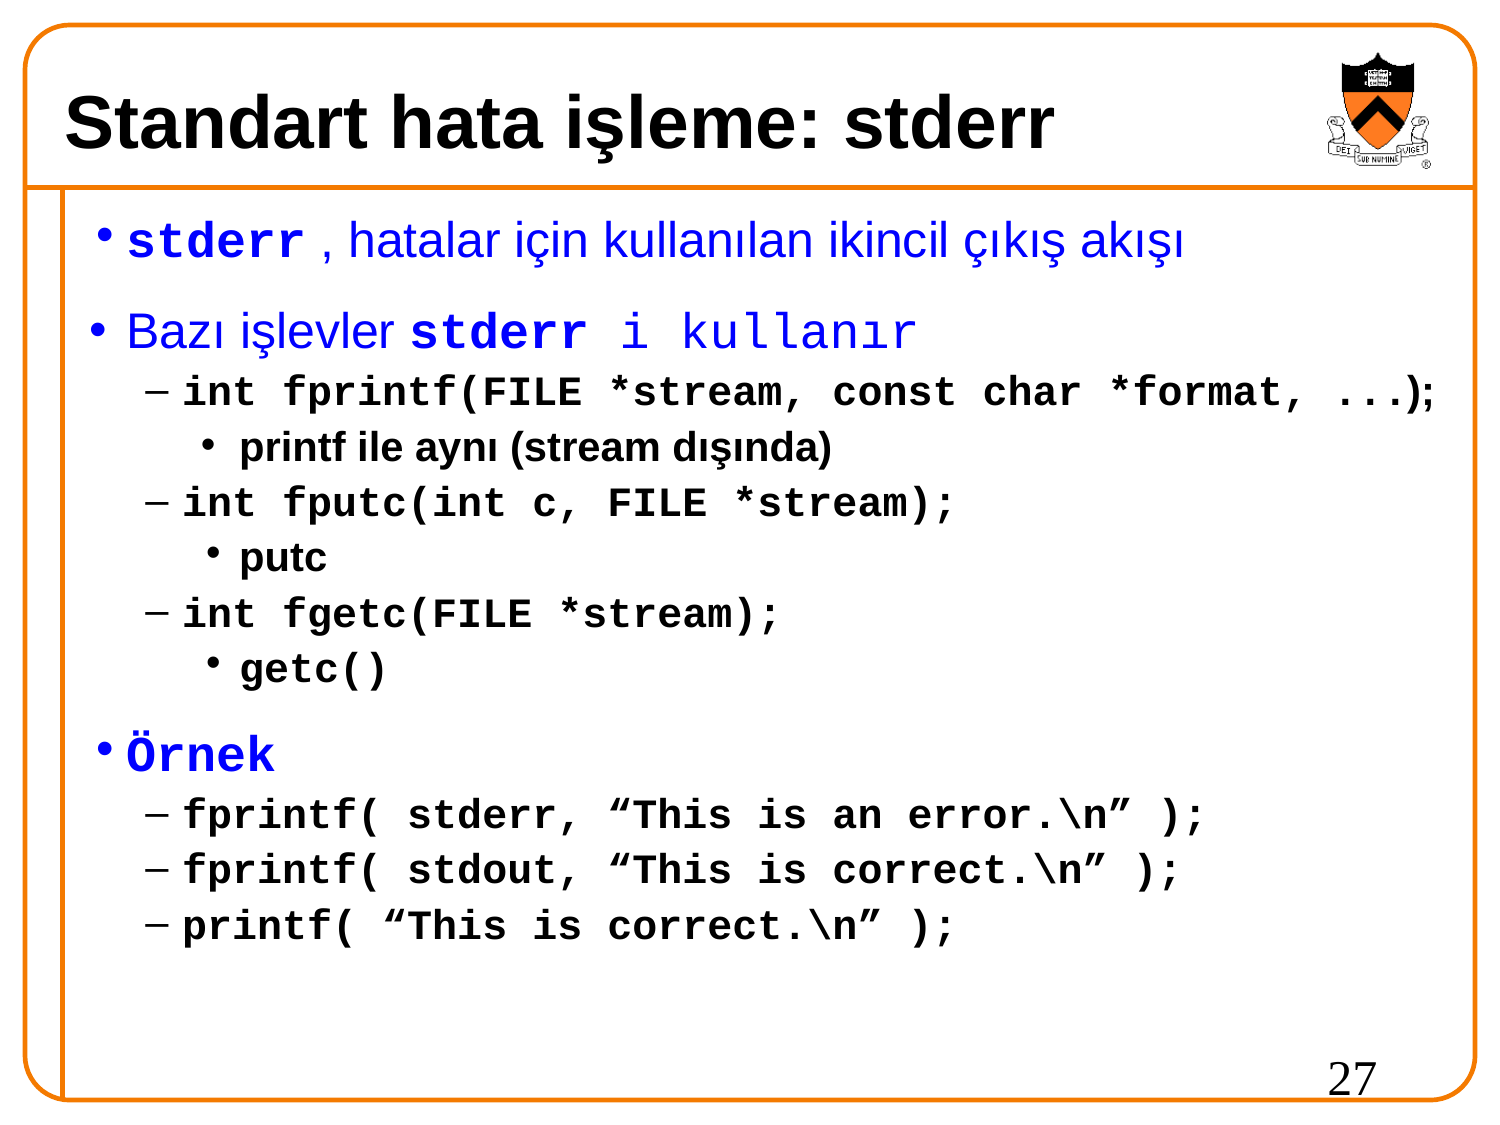

# Standart hata işleme: stderr
stderr , hatalar için kullanılan ikincil çıkış akışı
Bazı işlevler stderr i kullanır
int fprintf(FILE *stream, const char *format, ...);
printf ile aynı (stream dışında)
int fputc(int c, FILE *stream);
putc
int fgetc(FILE *stream);
getc()
Örnek
fprintf( stderr, “This is an error.\n” );
fprintf( stdout, “This is correct.\n” );
printf( “This is correct.\n” );
27